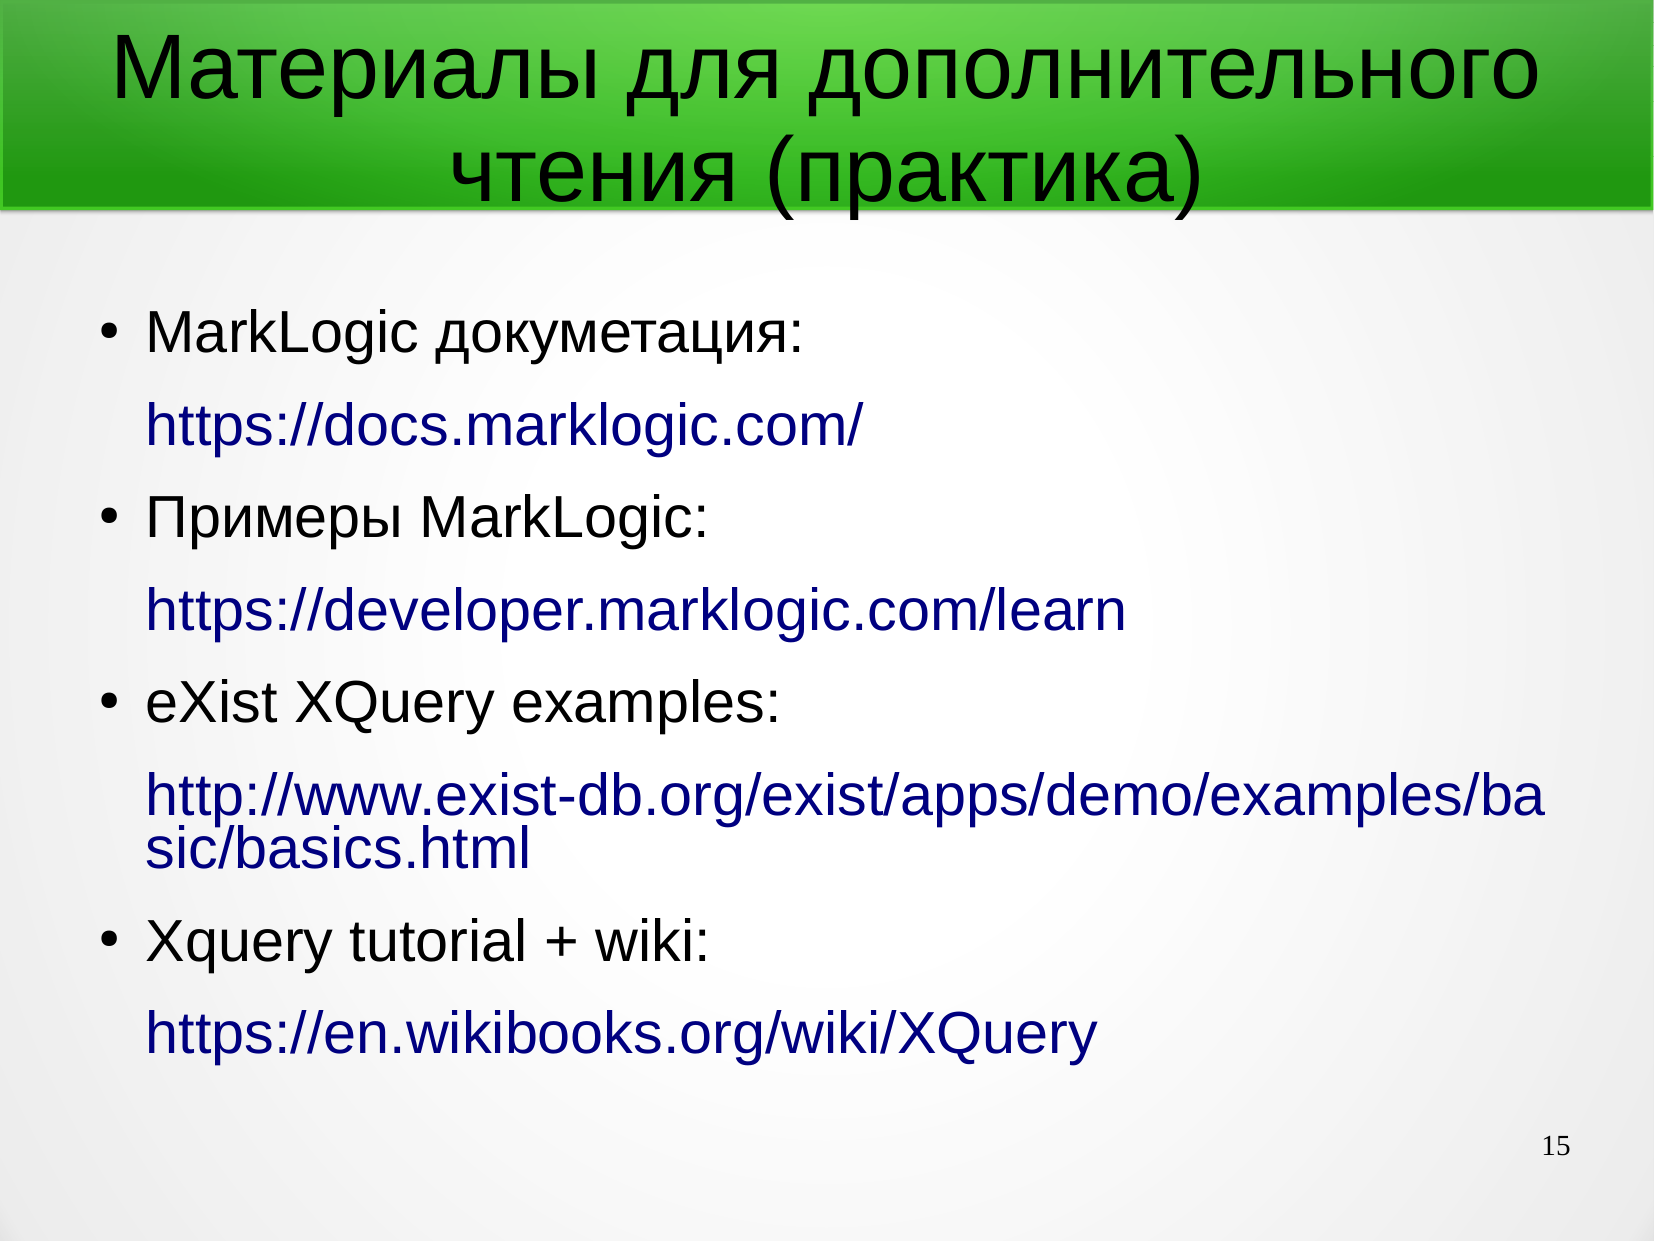

# Материалы для дополнительного чтения (практика)
MarkLogic докуметация:
https://docs.marklogic.com/
Примеры MarkLogic:
https://developer.marklogic.com/learn
eXist XQuery examples:
http://www.exist-db.org/exist/apps/demo/examples/basic/basics.html
Xquery tutorial + wiki:
https://en.wikibooks.org/wiki/XQuery
15